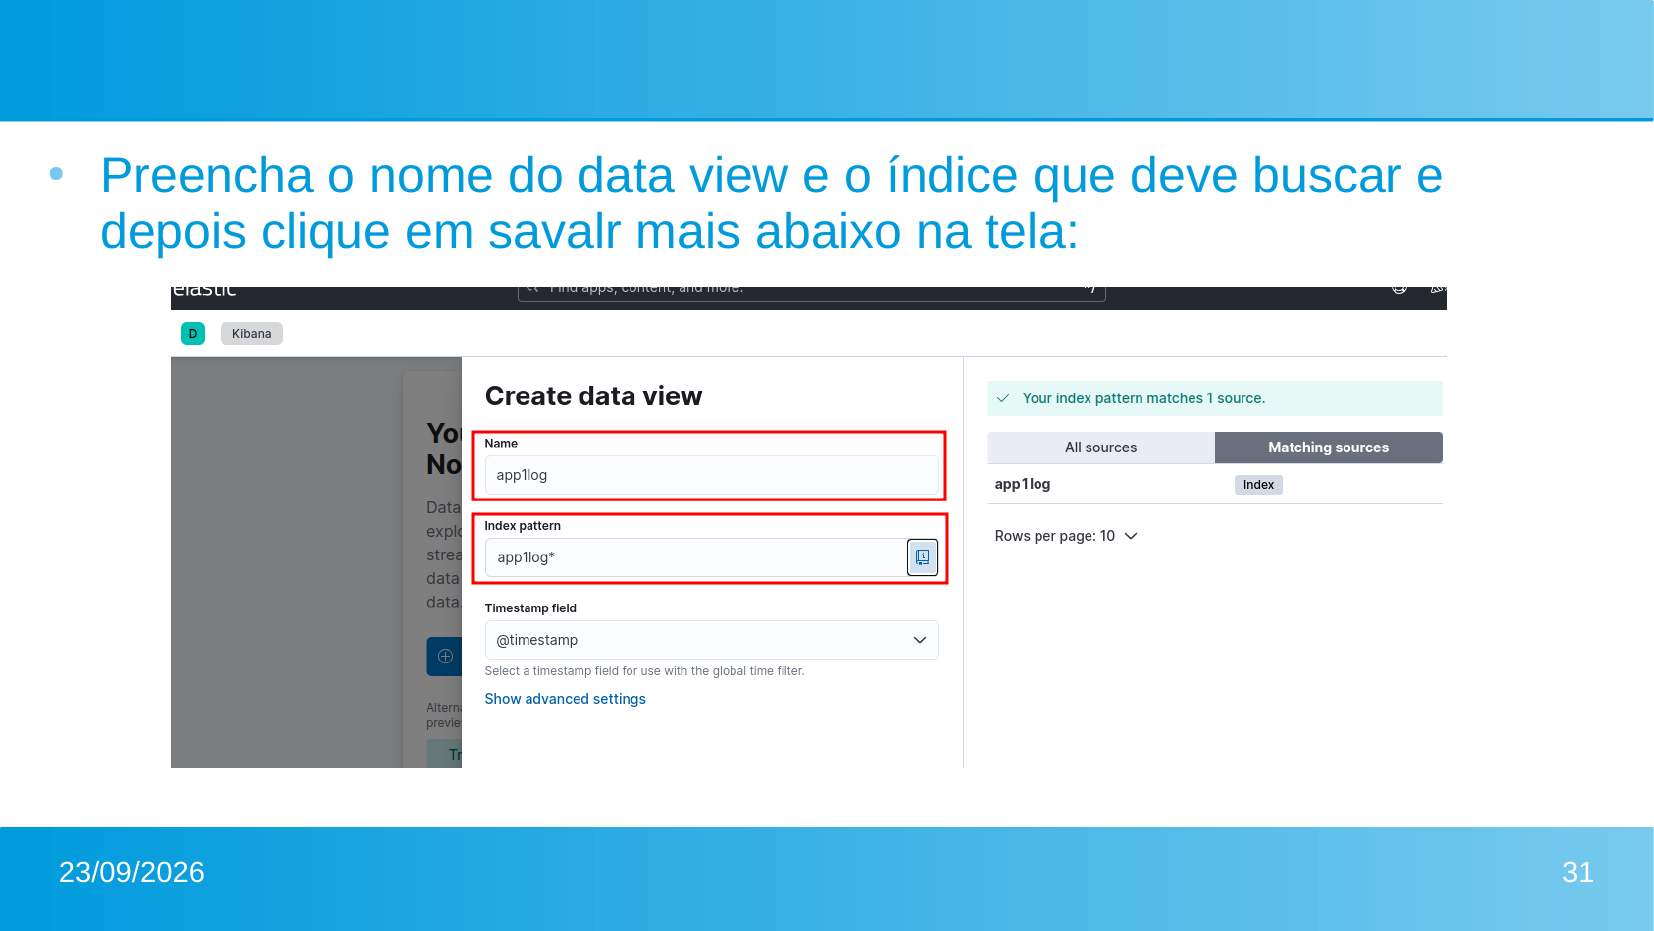

#
Preencha o nome do data view e o índice que deve buscar e depois clique em savalr mais abaixo na tela:
31